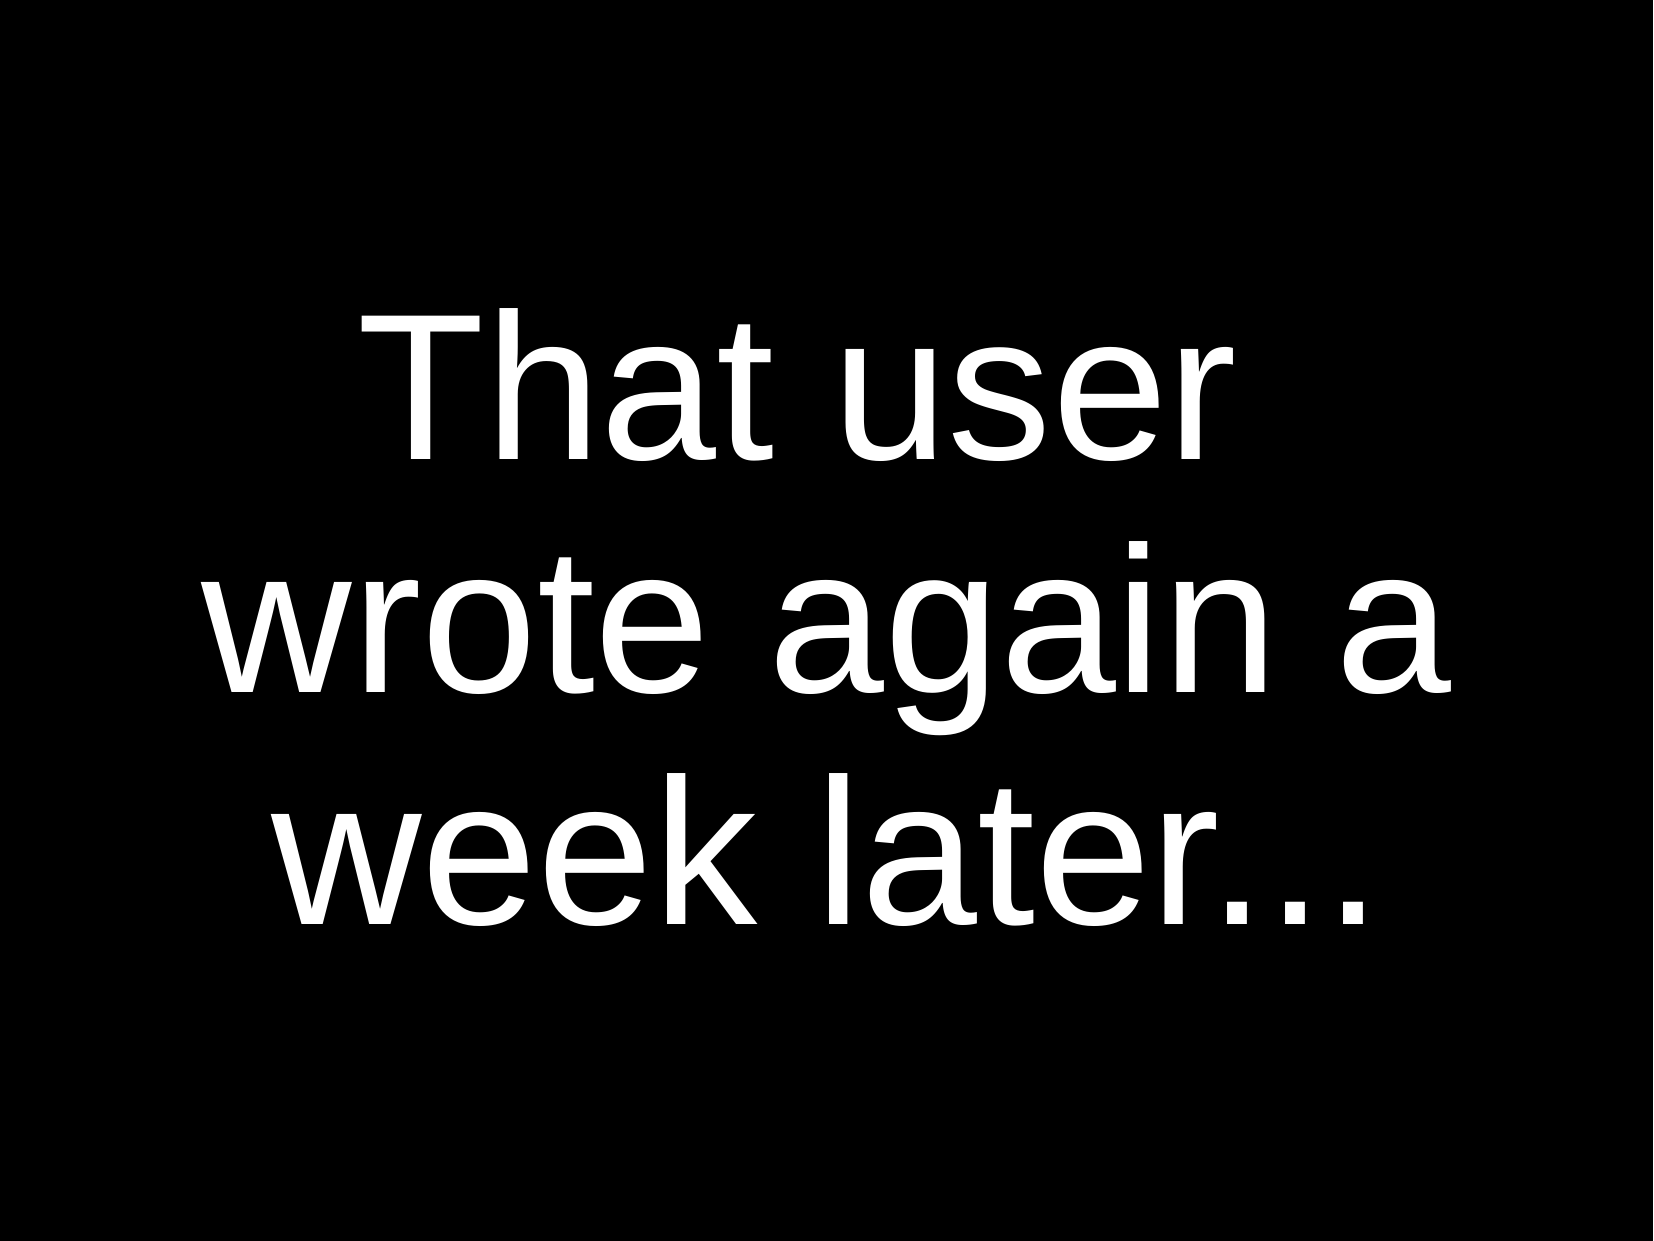

# That user wrote again a week later...